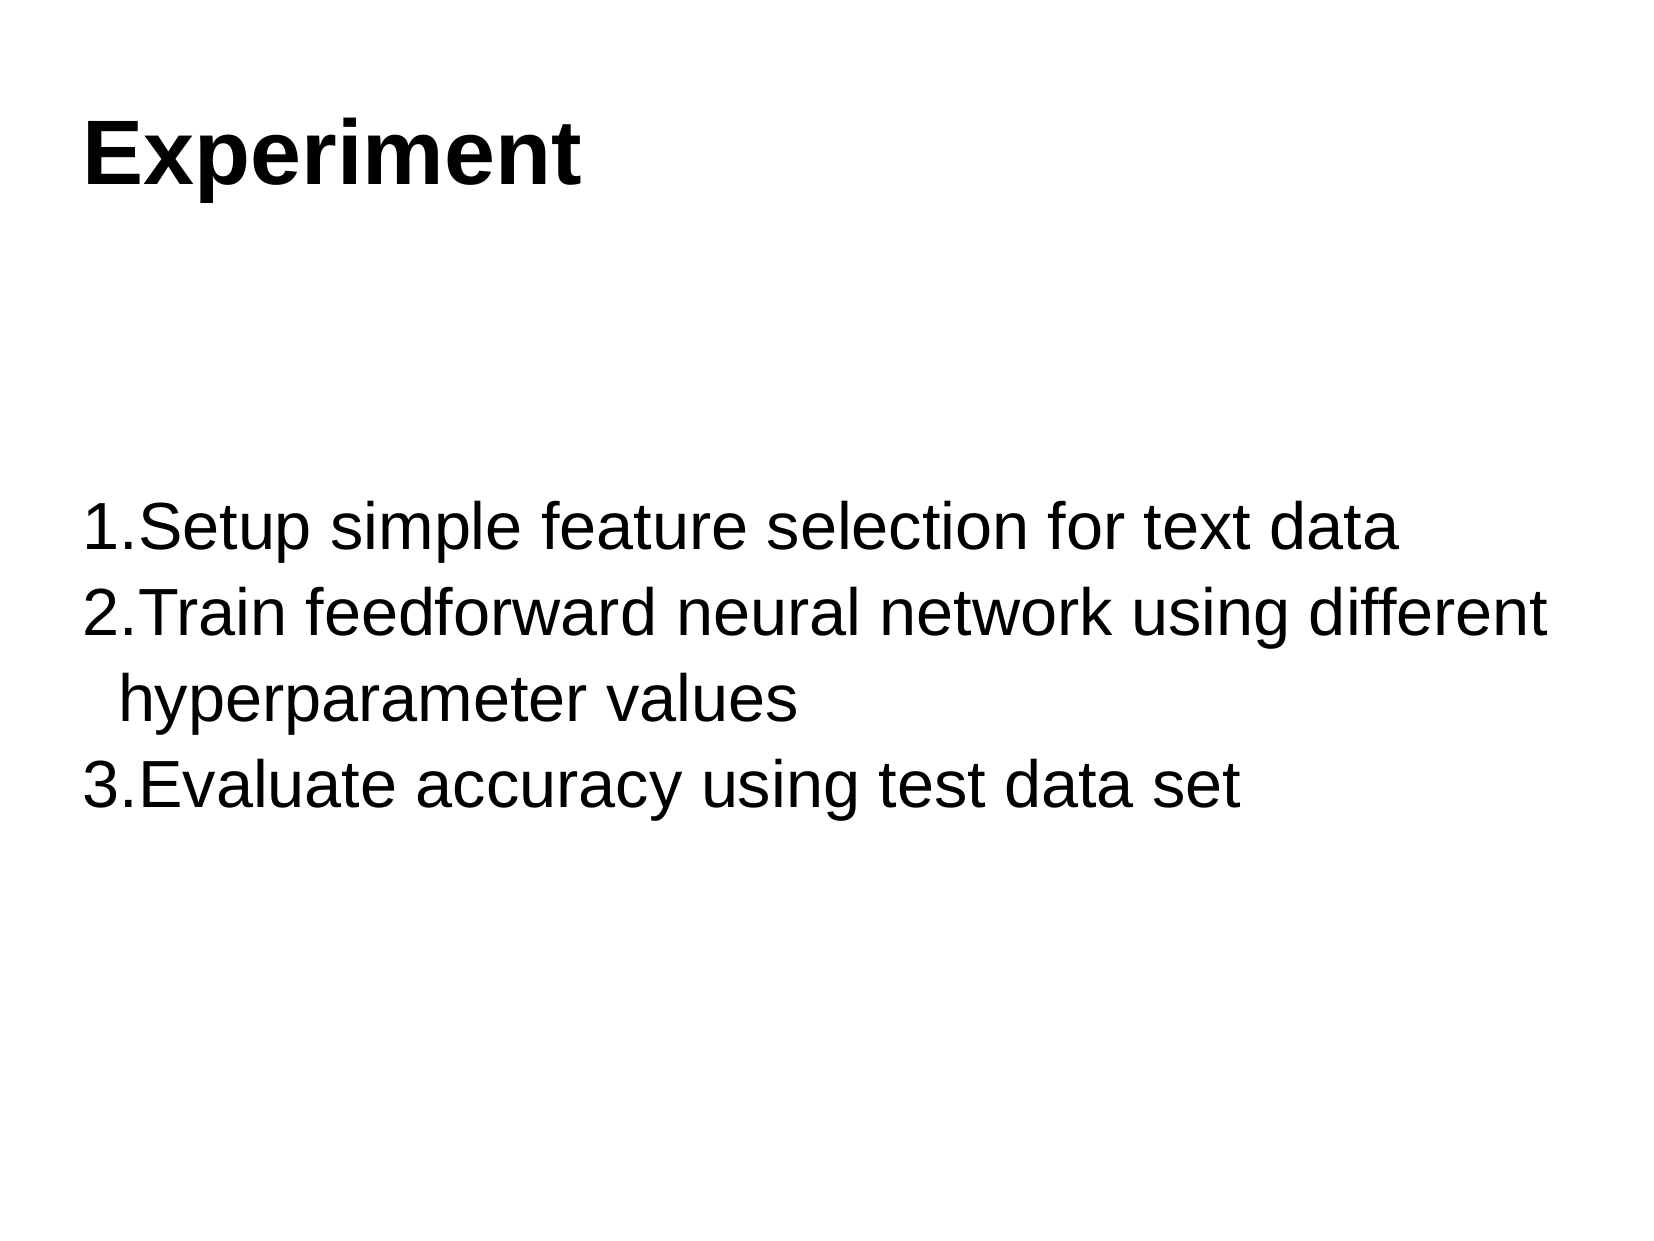

# Experiment
Setup simple feature selection for text data
Train feedforward neural network using different hyperparameter values
Evaluate accuracy using test data set